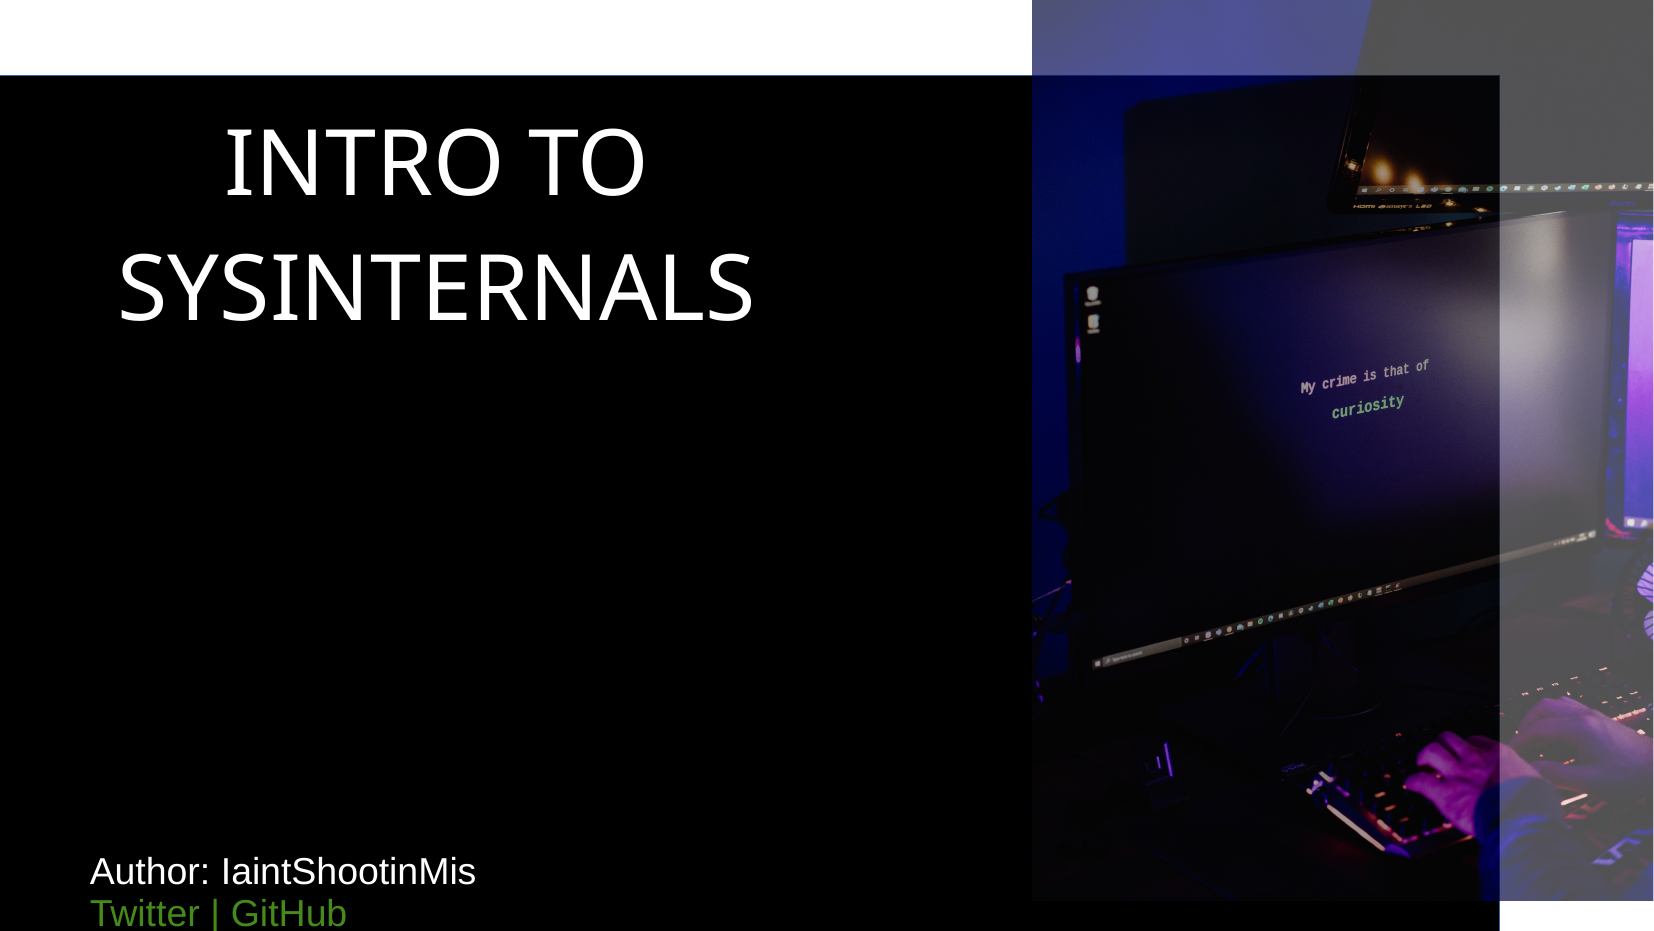

# INTRO TO SYSINTERNALS
Author: IaintShootinMis
Twitter | GitHub